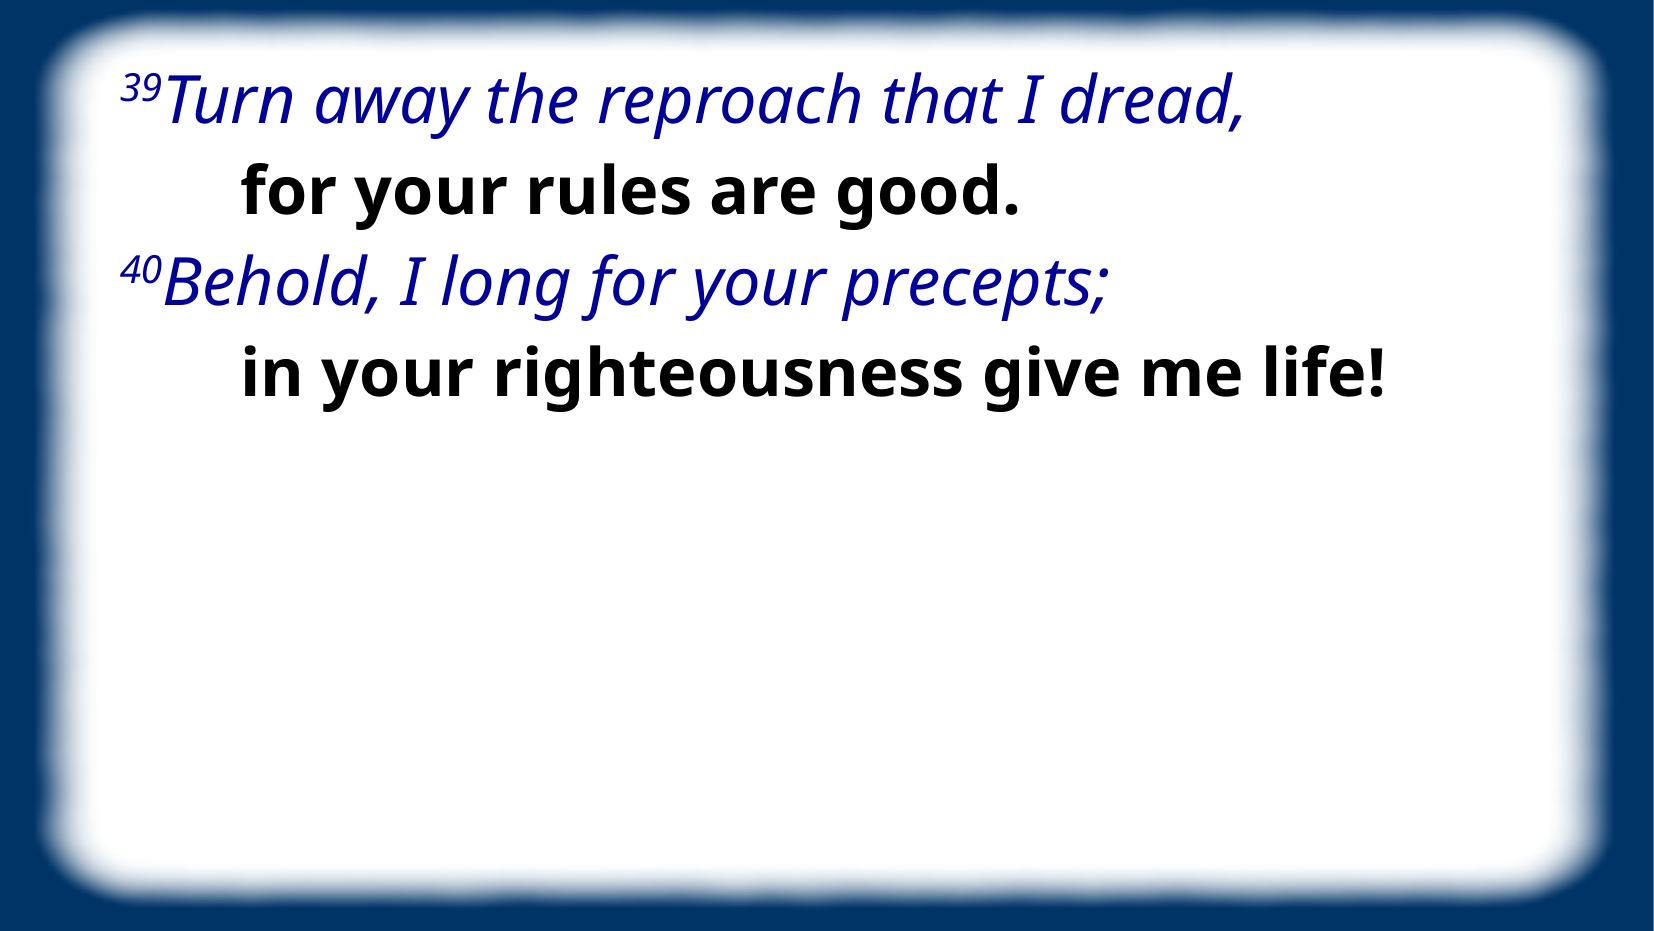

39Turn away the reproach that I dread,
 for your rules are good.
40Behold, I long for your precepts;
 in your righteousness give me life!